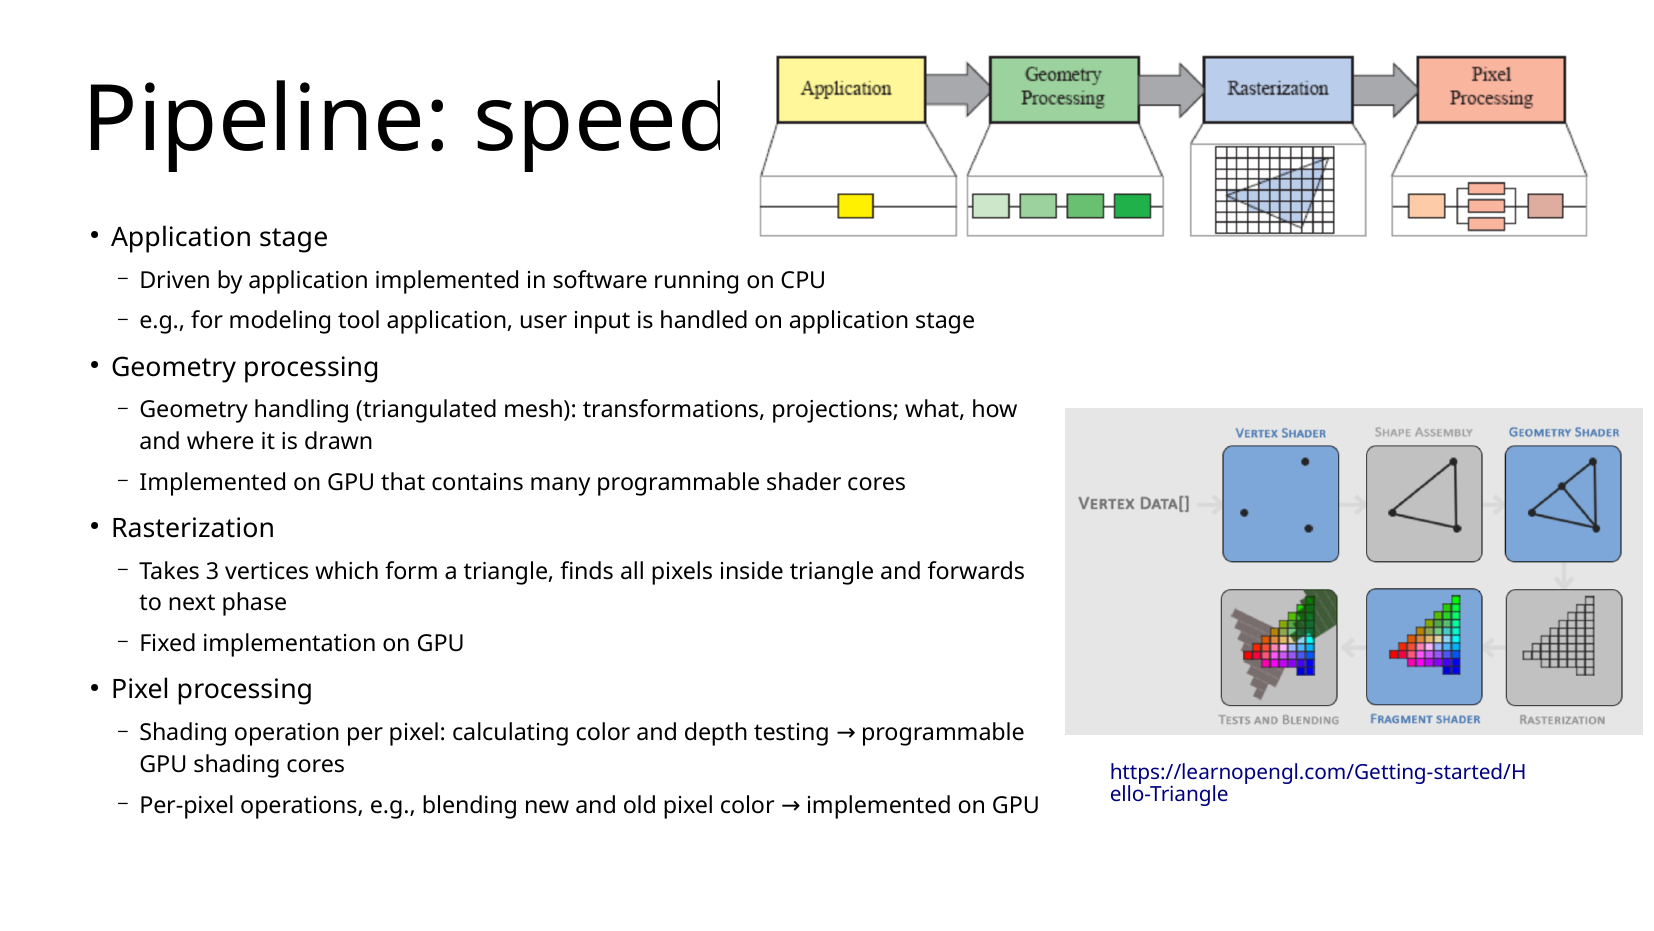

# Pipeline: speed run
Application stage
Driven by application implemented in software running on CPU
e.g., for modeling tool application, user input is handled on application stage
Geometry processing
Geometry handling (triangulated mesh): transformations, projections; what, how and where it is drawn
Implemented on GPU that contains many programmable shader cores
Rasterization
Takes 3 vertices which form a triangle, finds all pixels inside triangle and forwards to next phase
Fixed implementation on GPU
Pixel processing
Shading operation per pixel: calculating color and depth testing → programmable GPU shading cores
Per-pixel operations, e.g., blending new and old pixel color → implemented on GPU
https://learnopengl.com/Getting-started/Hello-Triangle